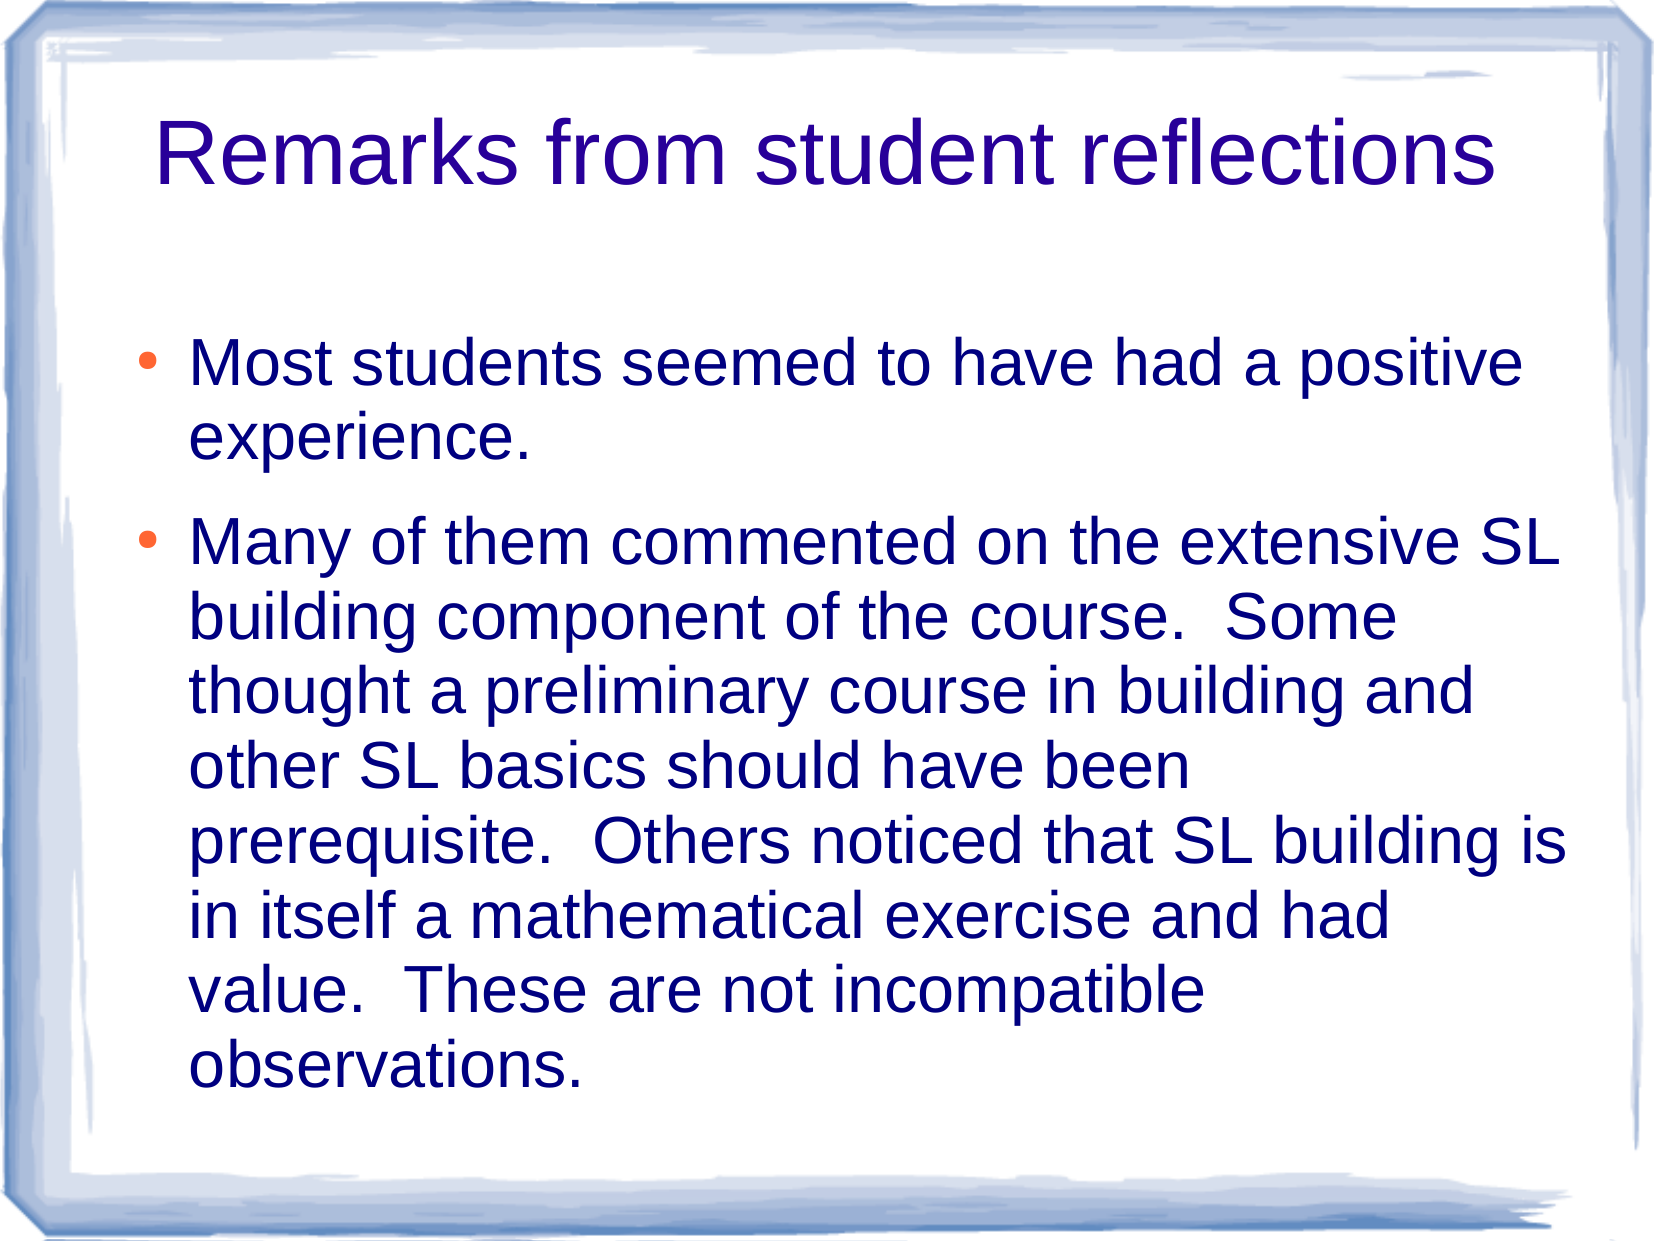

# Remarks from student reflections
Most students seemed to have had a positive experience.
Many of them commented on the extensive SL building component of the course. Some thought a preliminary course in building and other SL basics should have been prerequisite. Others noticed that SL building is in itself a mathematical exercise and had value. These are not incompatible observations.